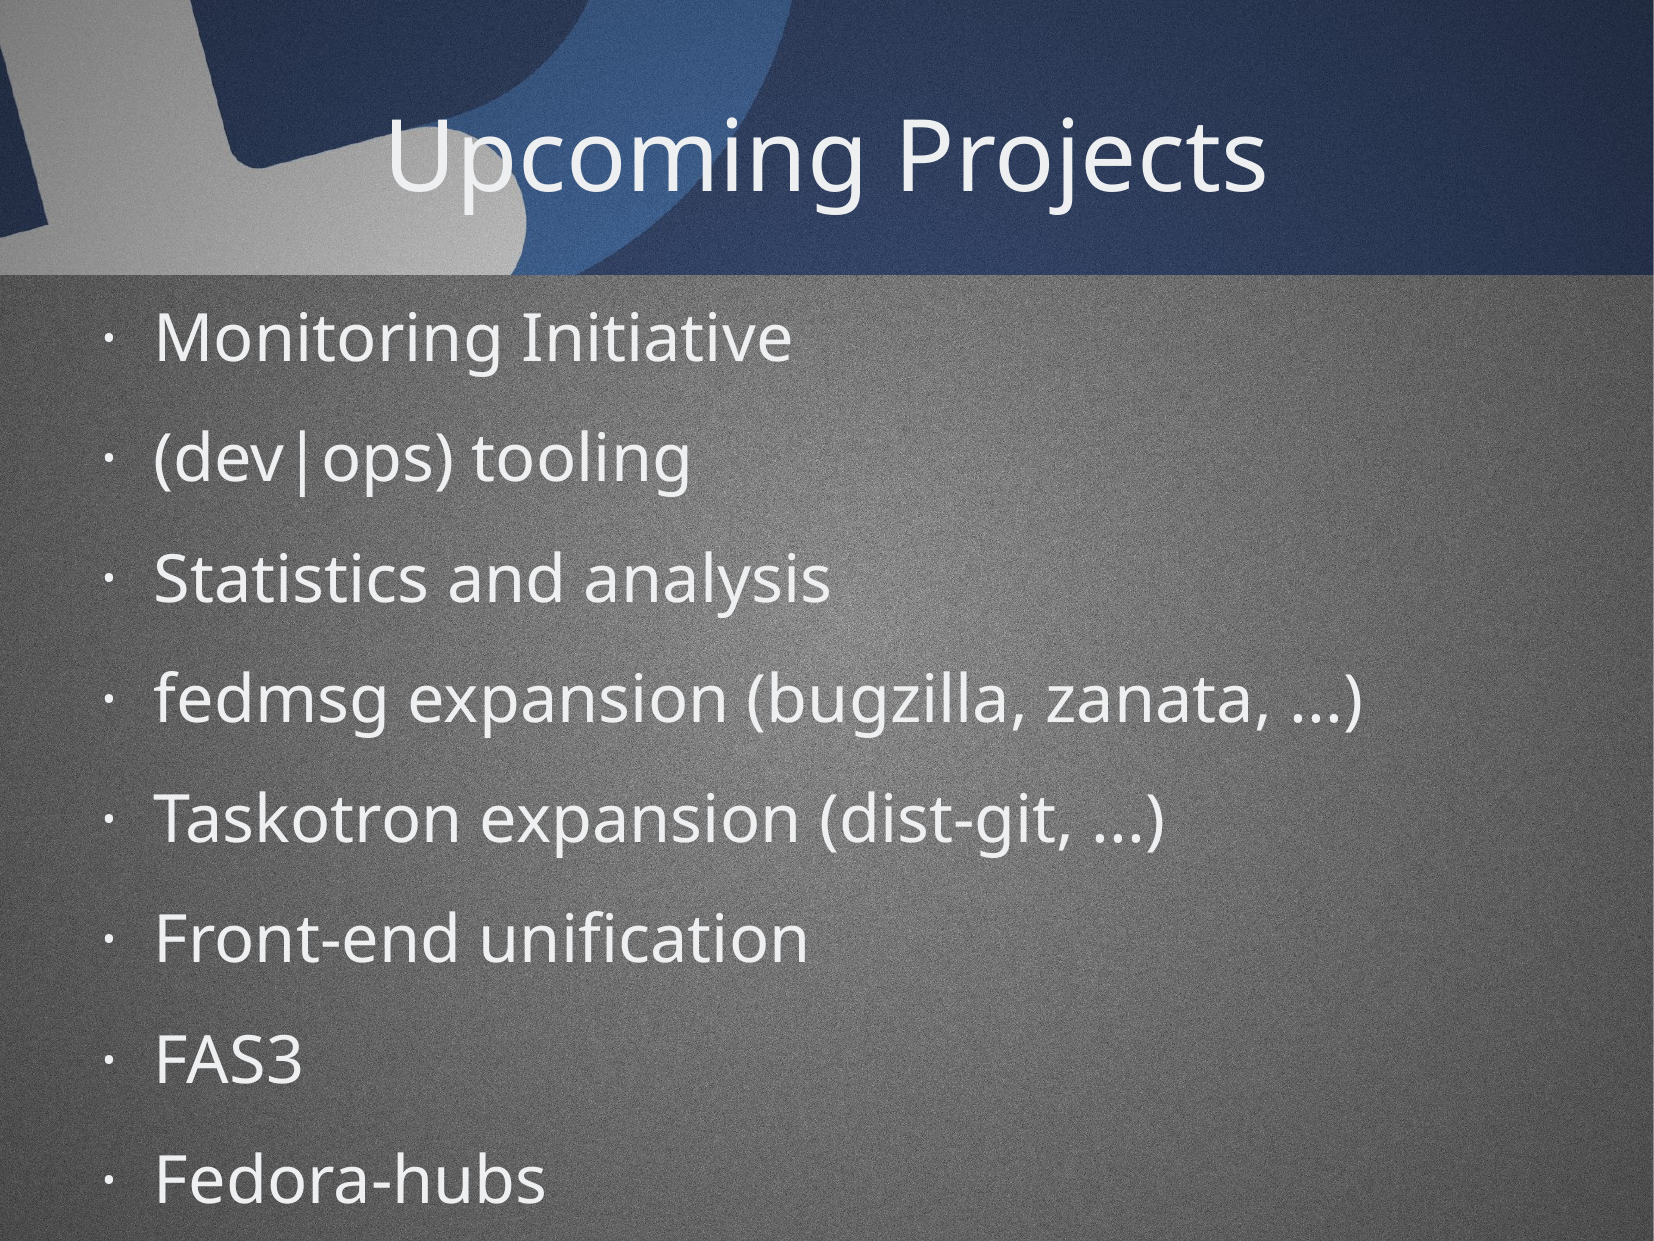

# Upcoming Projects
Monitoring Initiative
(dev|ops) tooling
Statistics and analysis
fedmsg expansion (bugzilla, zanata, ...)
Taskotron expansion (dist-git, ...)
Front-end unification
FAS3
Fedora-hubs